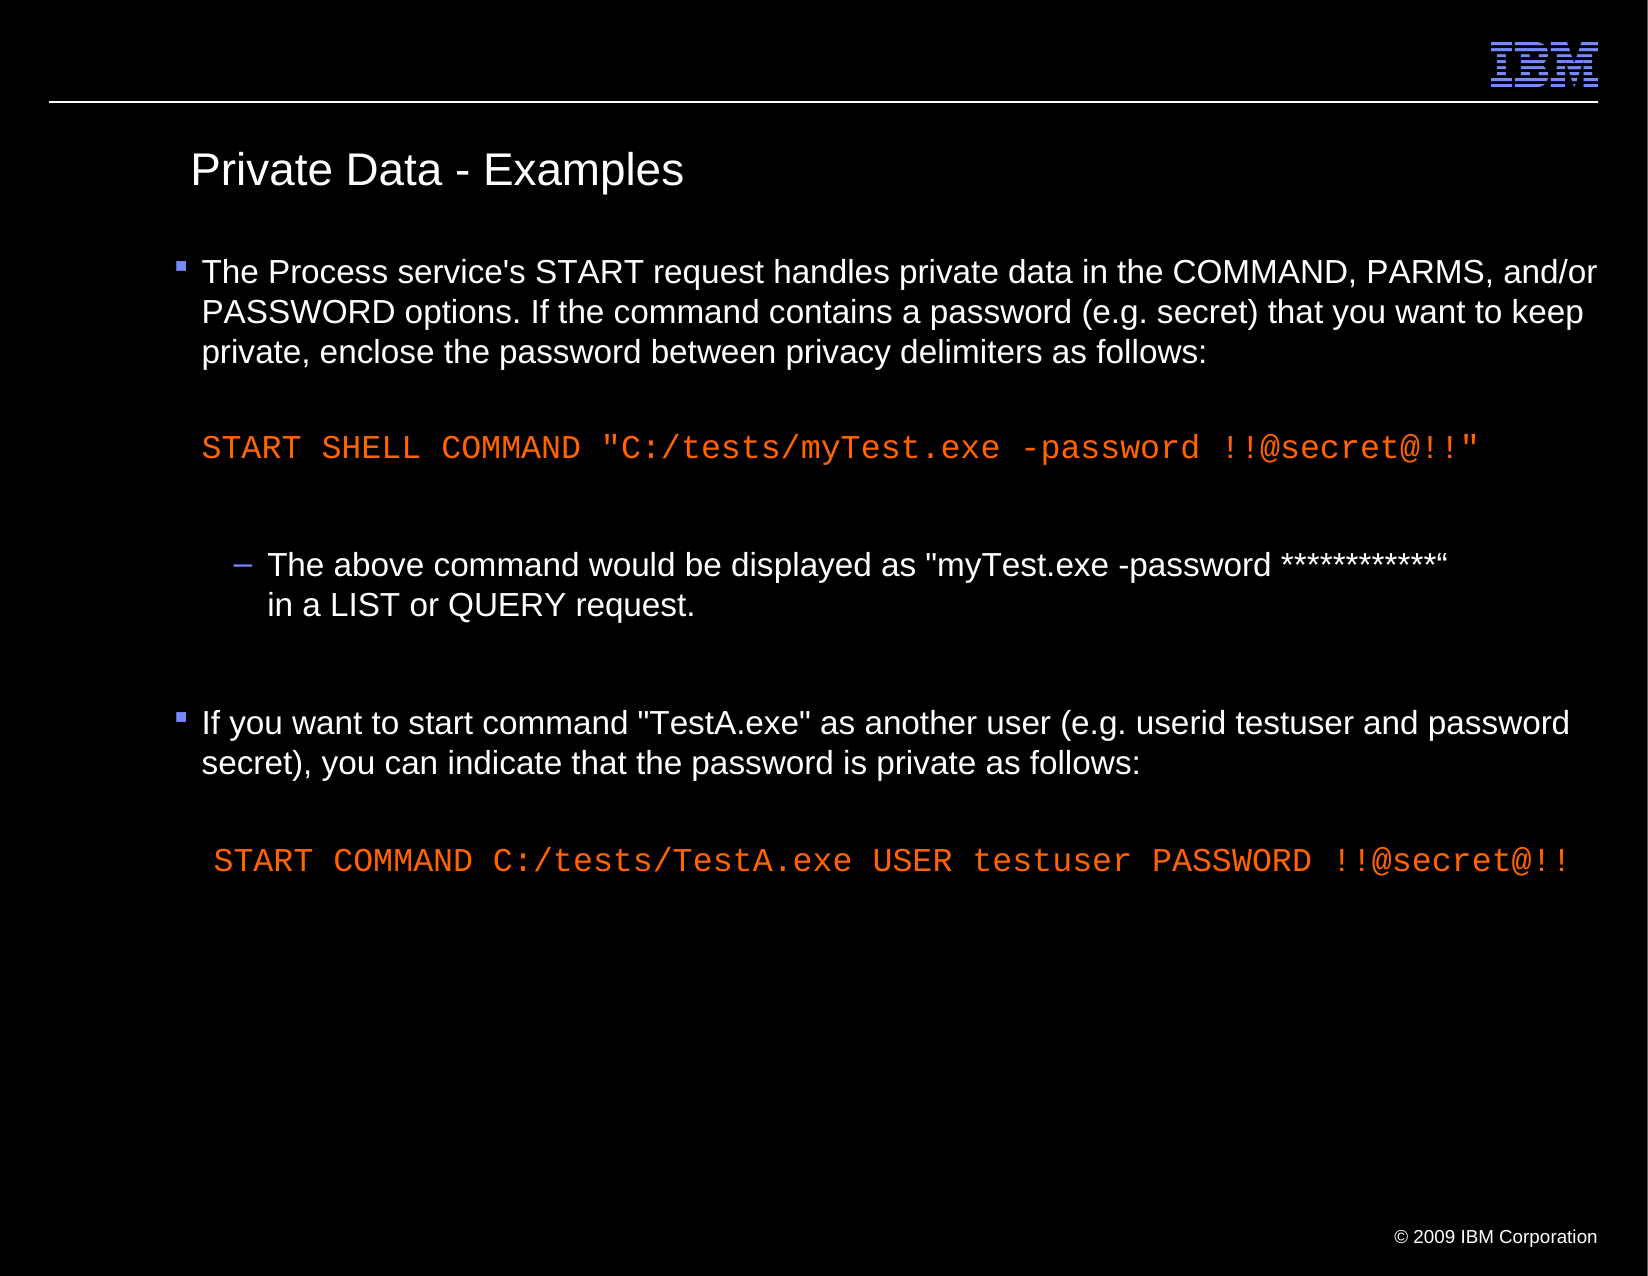

# Private Data - Examples
The Process service's START request handles private data in the COMMAND, PARMS, and/or PASSWORD options. If the command contains a password (e.g. secret) that you want to keep private, enclose the password between privacy delimiters as follows:
START SHELL COMMAND "C:/tests/myTest.exe -password !!@secret@!!"
The above command would be displayed as "myTest.exe -password ************“
in a LIST or QUERY request.
If you want to start command "TestA.exe" as another user (e.g. userid testuser and password secret), you can indicate that the password is private as follows:
 START COMMAND C:/tests/TestA.exe USER testuser PASSWORD !!@secret@!!